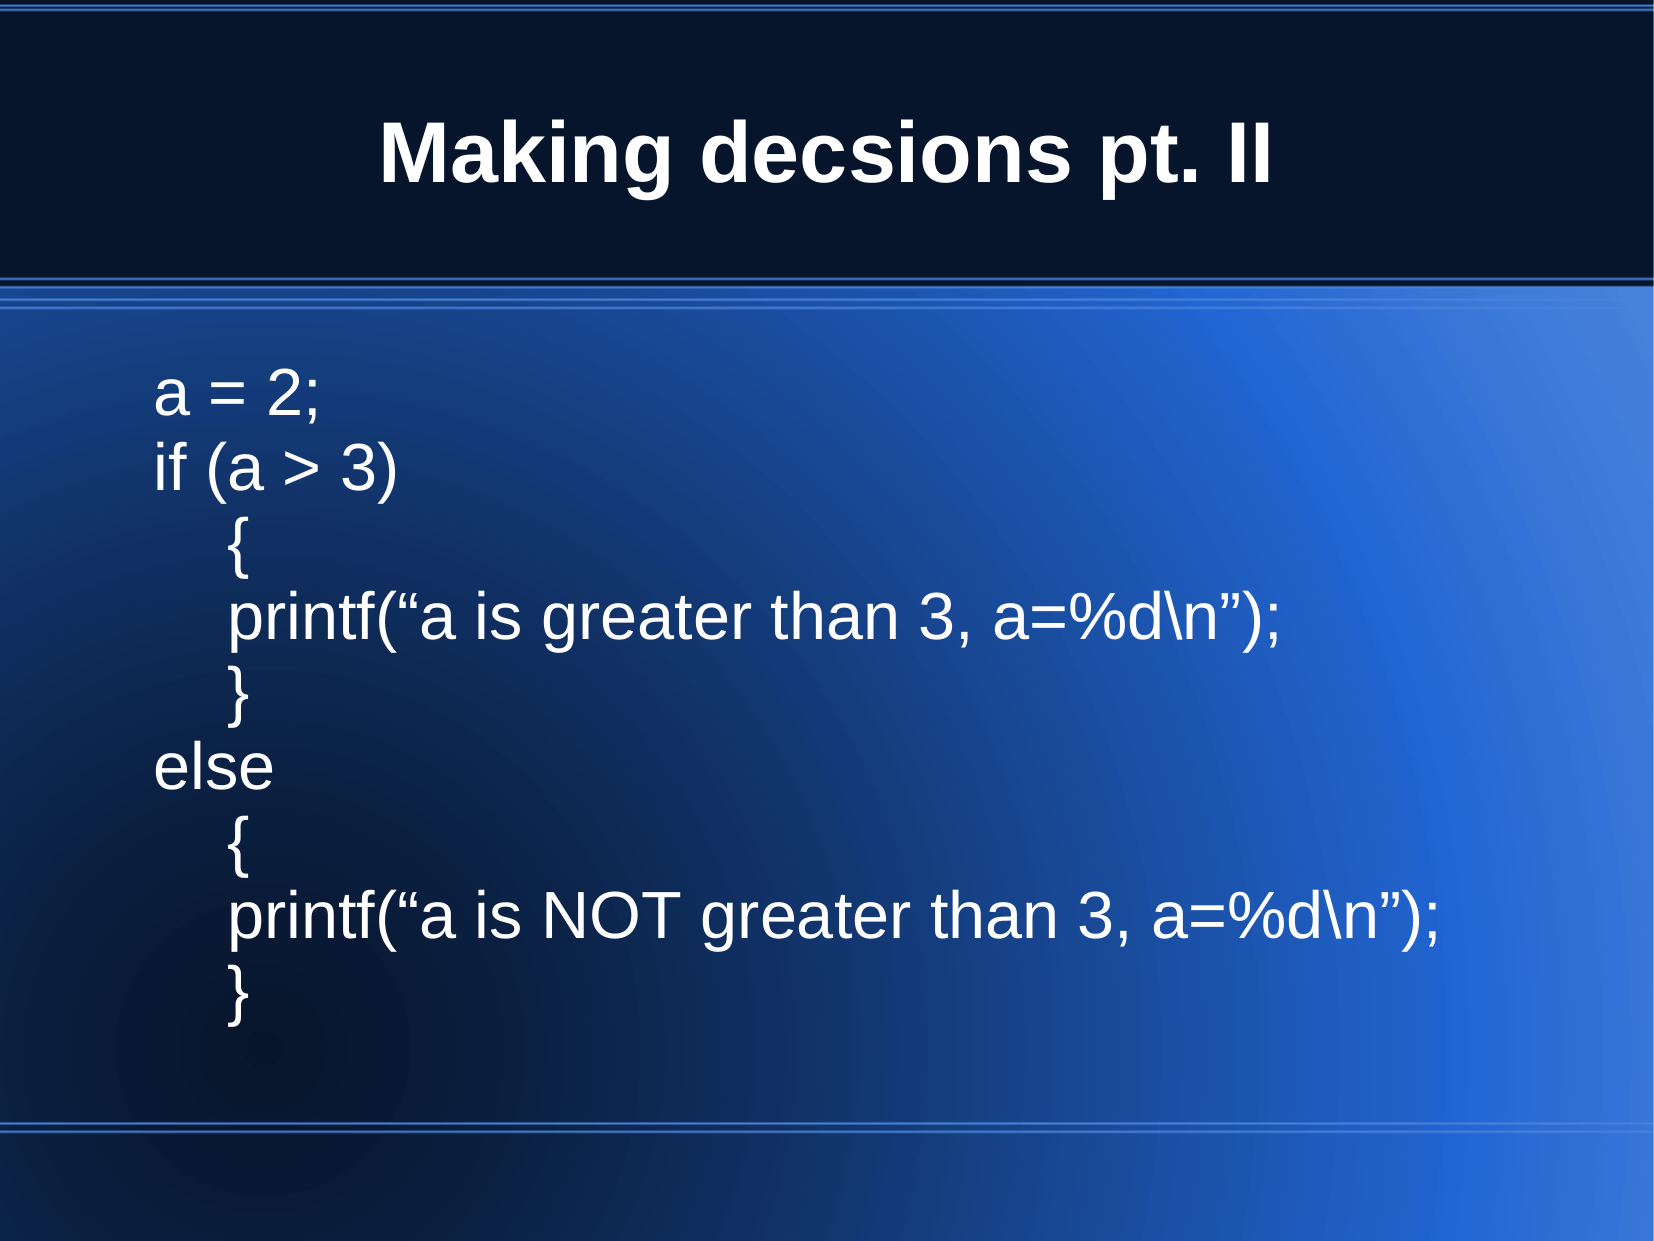

# Making decsions pt. II
a = 2;
if (a > 3)
 {
 printf(“a is greater than 3, a=%d\n”);
 }
else
 {
 printf(“a is NOT greater than 3, a=%d\n”);
 }